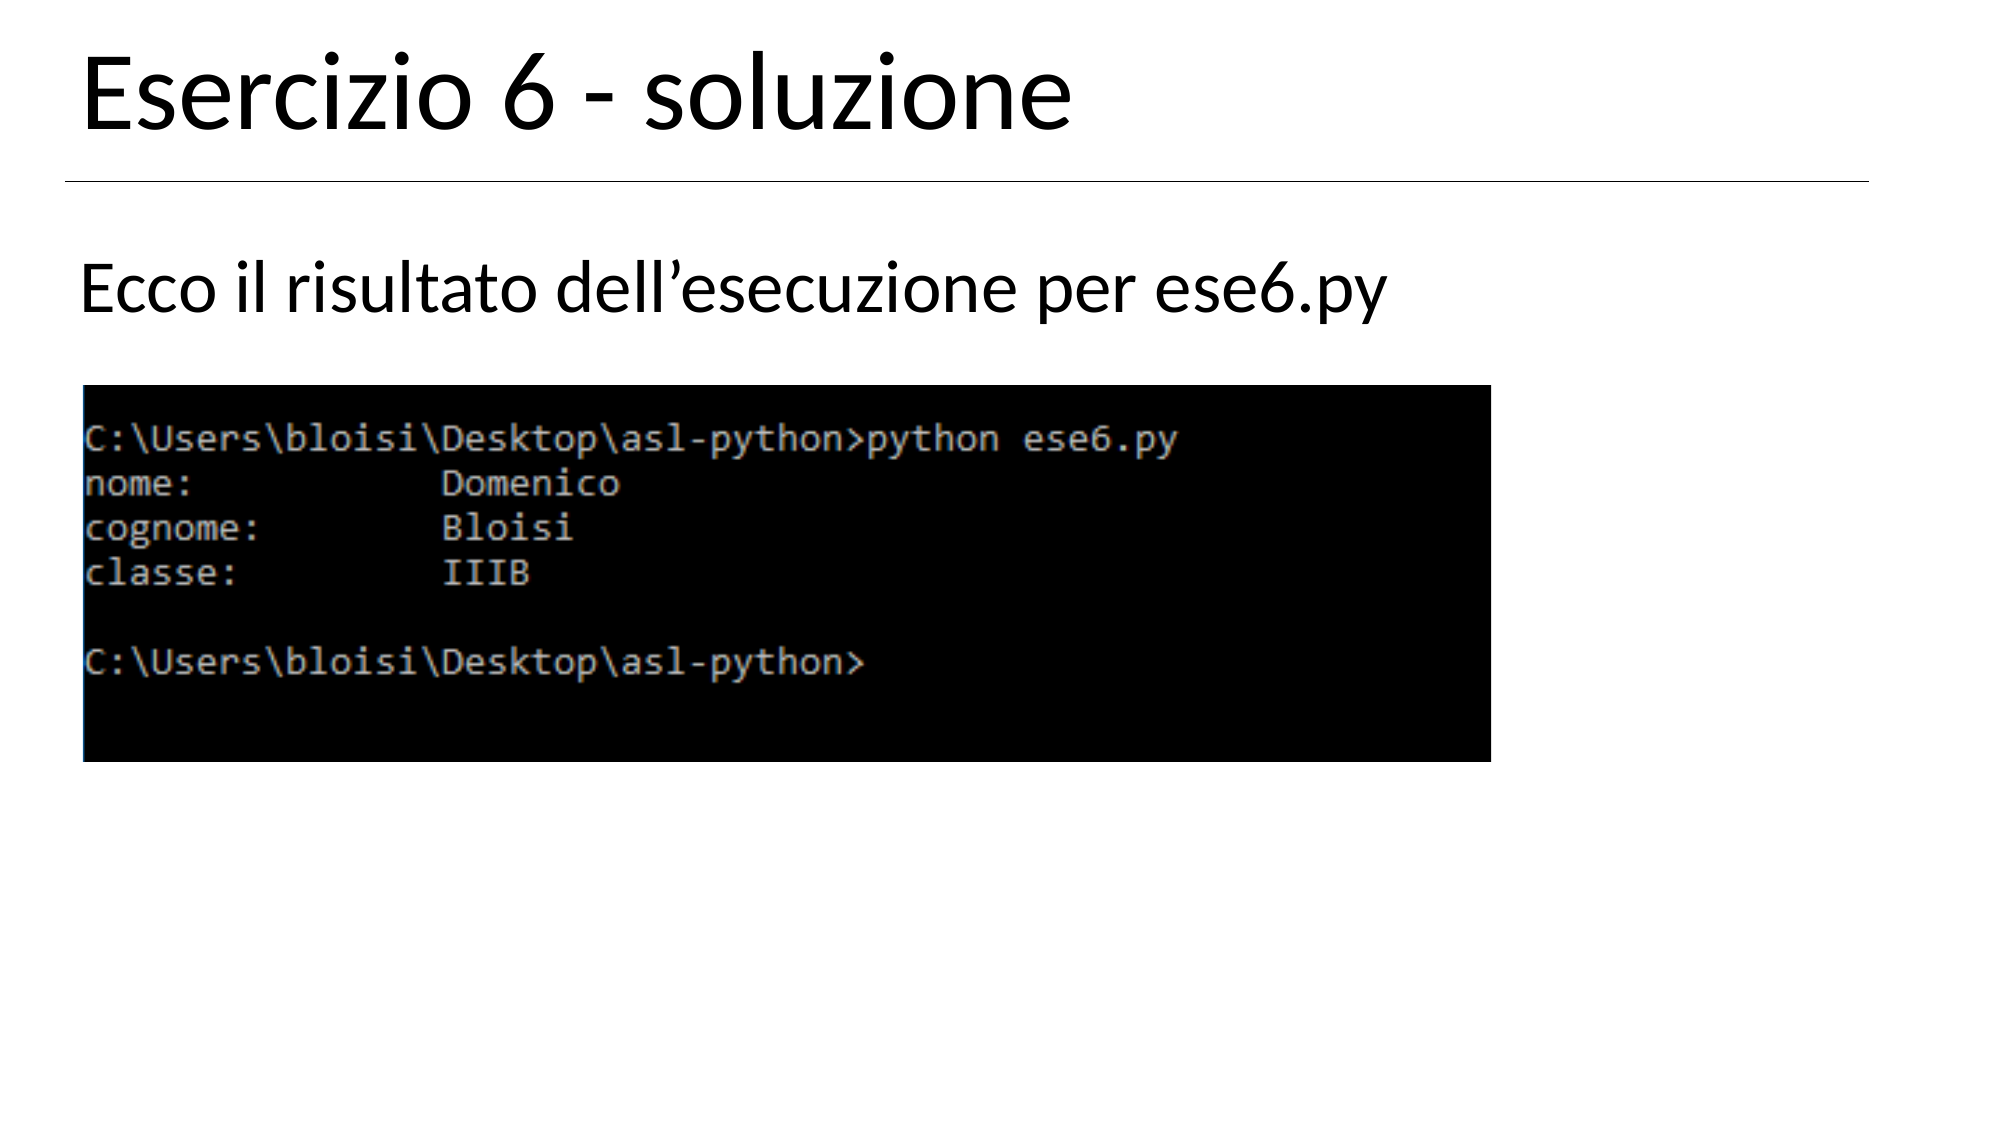

Esercizio 6 - soluzione
Ecco il risultato dell’esecuzione per ese6.py